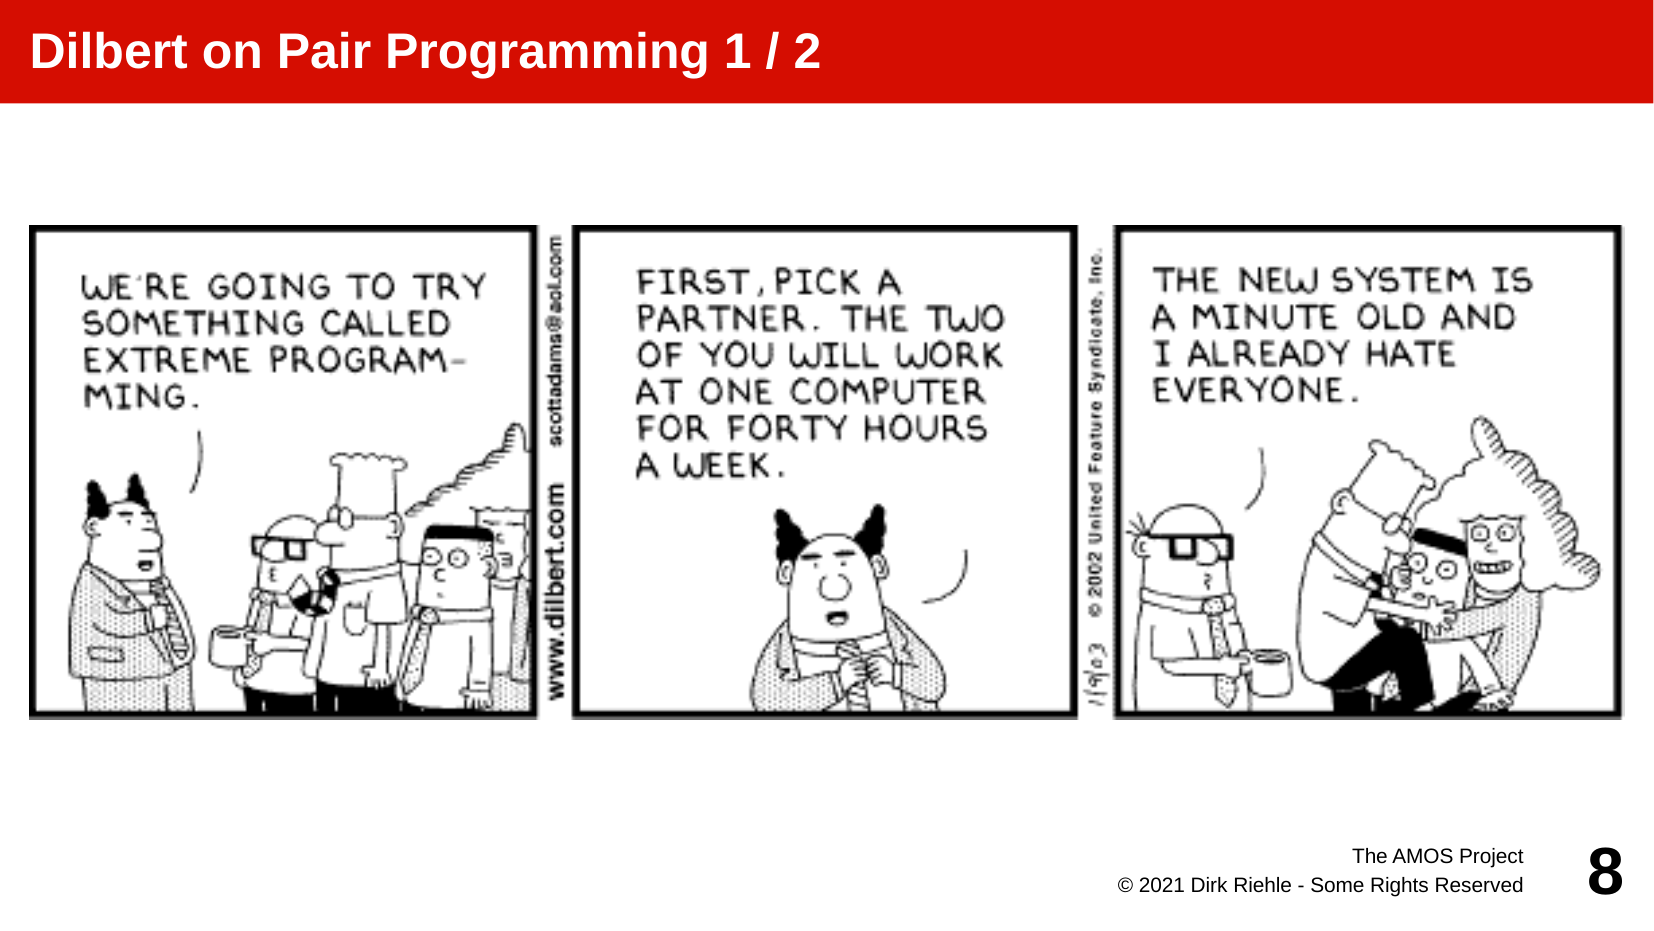

# Dilbert on Pair Programming 1 / 2
The AMOS Project
8
© 2021 Dirk Riehle - Some Rights Reserved